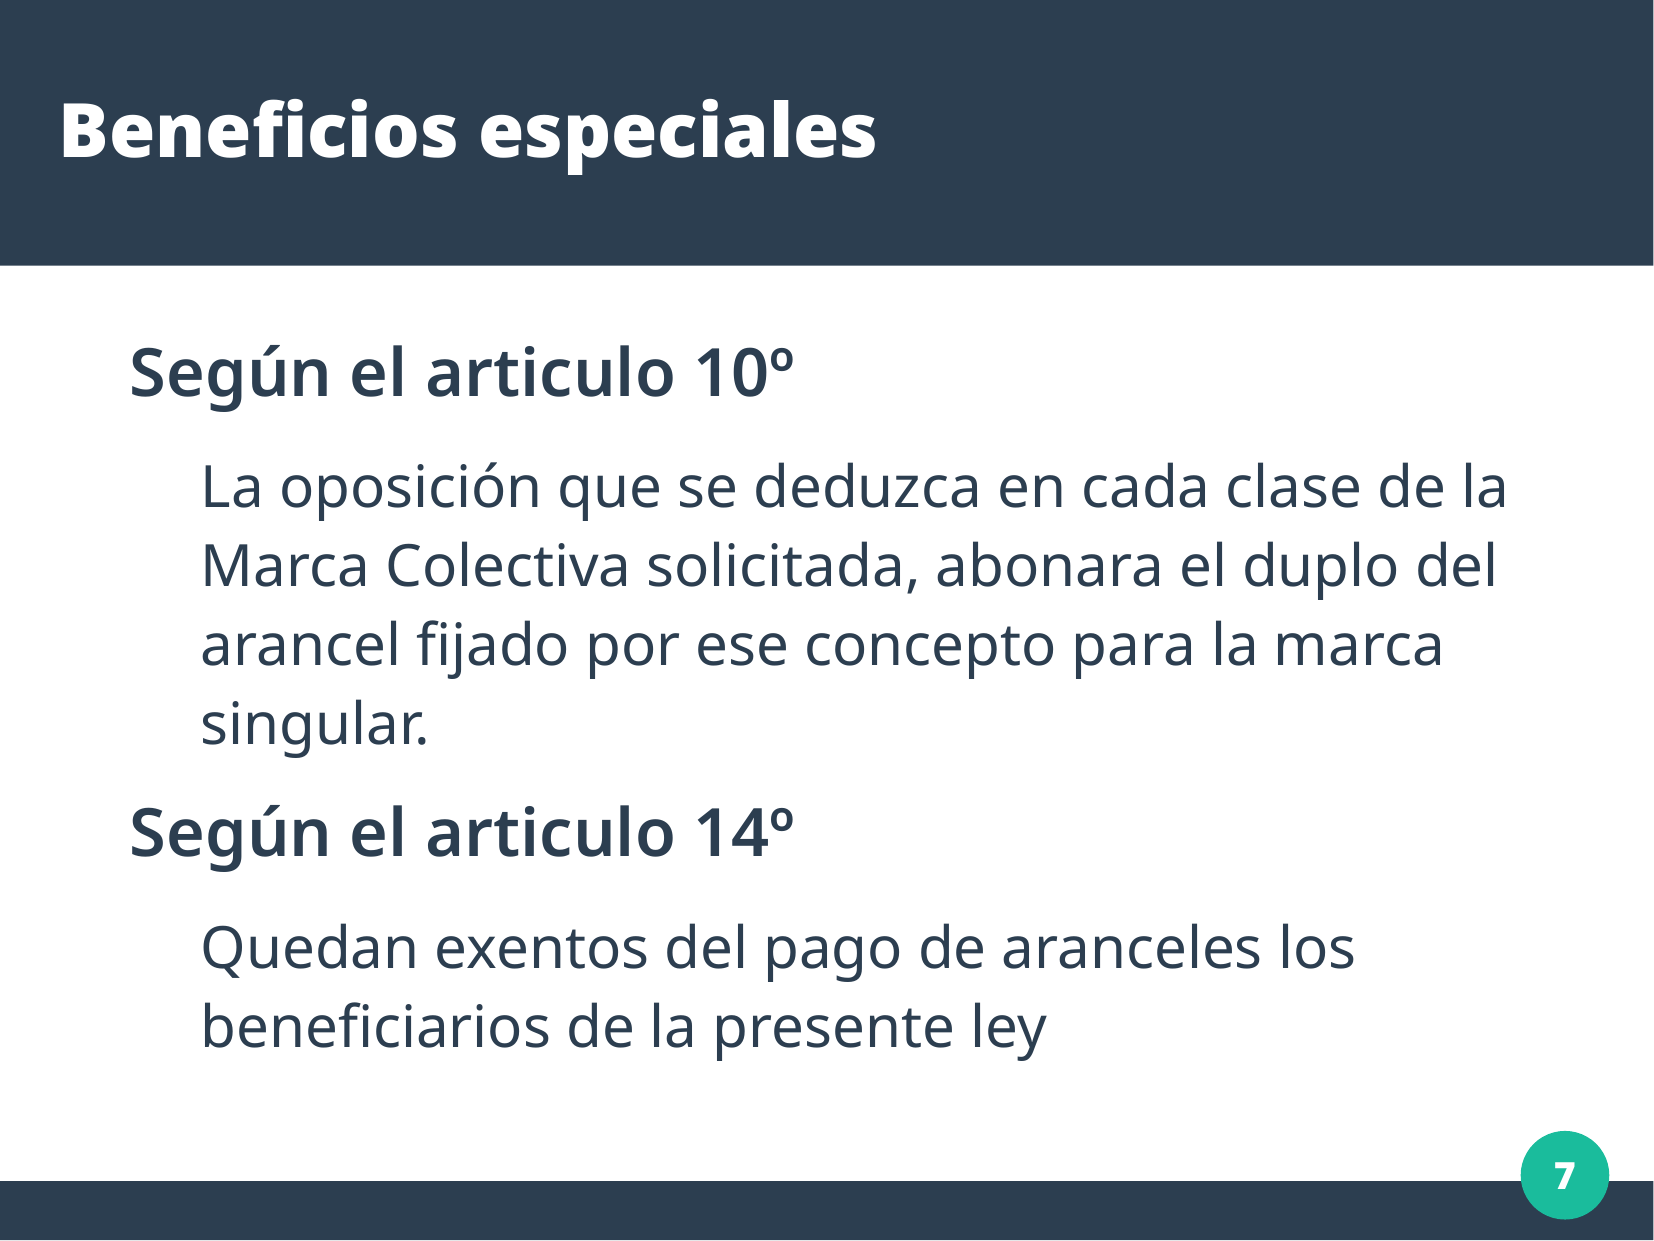

# Beneficios especiales
Según el articulo 10º
La oposición que se deduzca en cada clase de la Marca Colectiva solicitada, abonara el duplo del arancel fijado por ese concepto para la marca singular.
Según el articulo 14º
Quedan exentos del pago de aranceles los beneficiarios de la presente ley
7